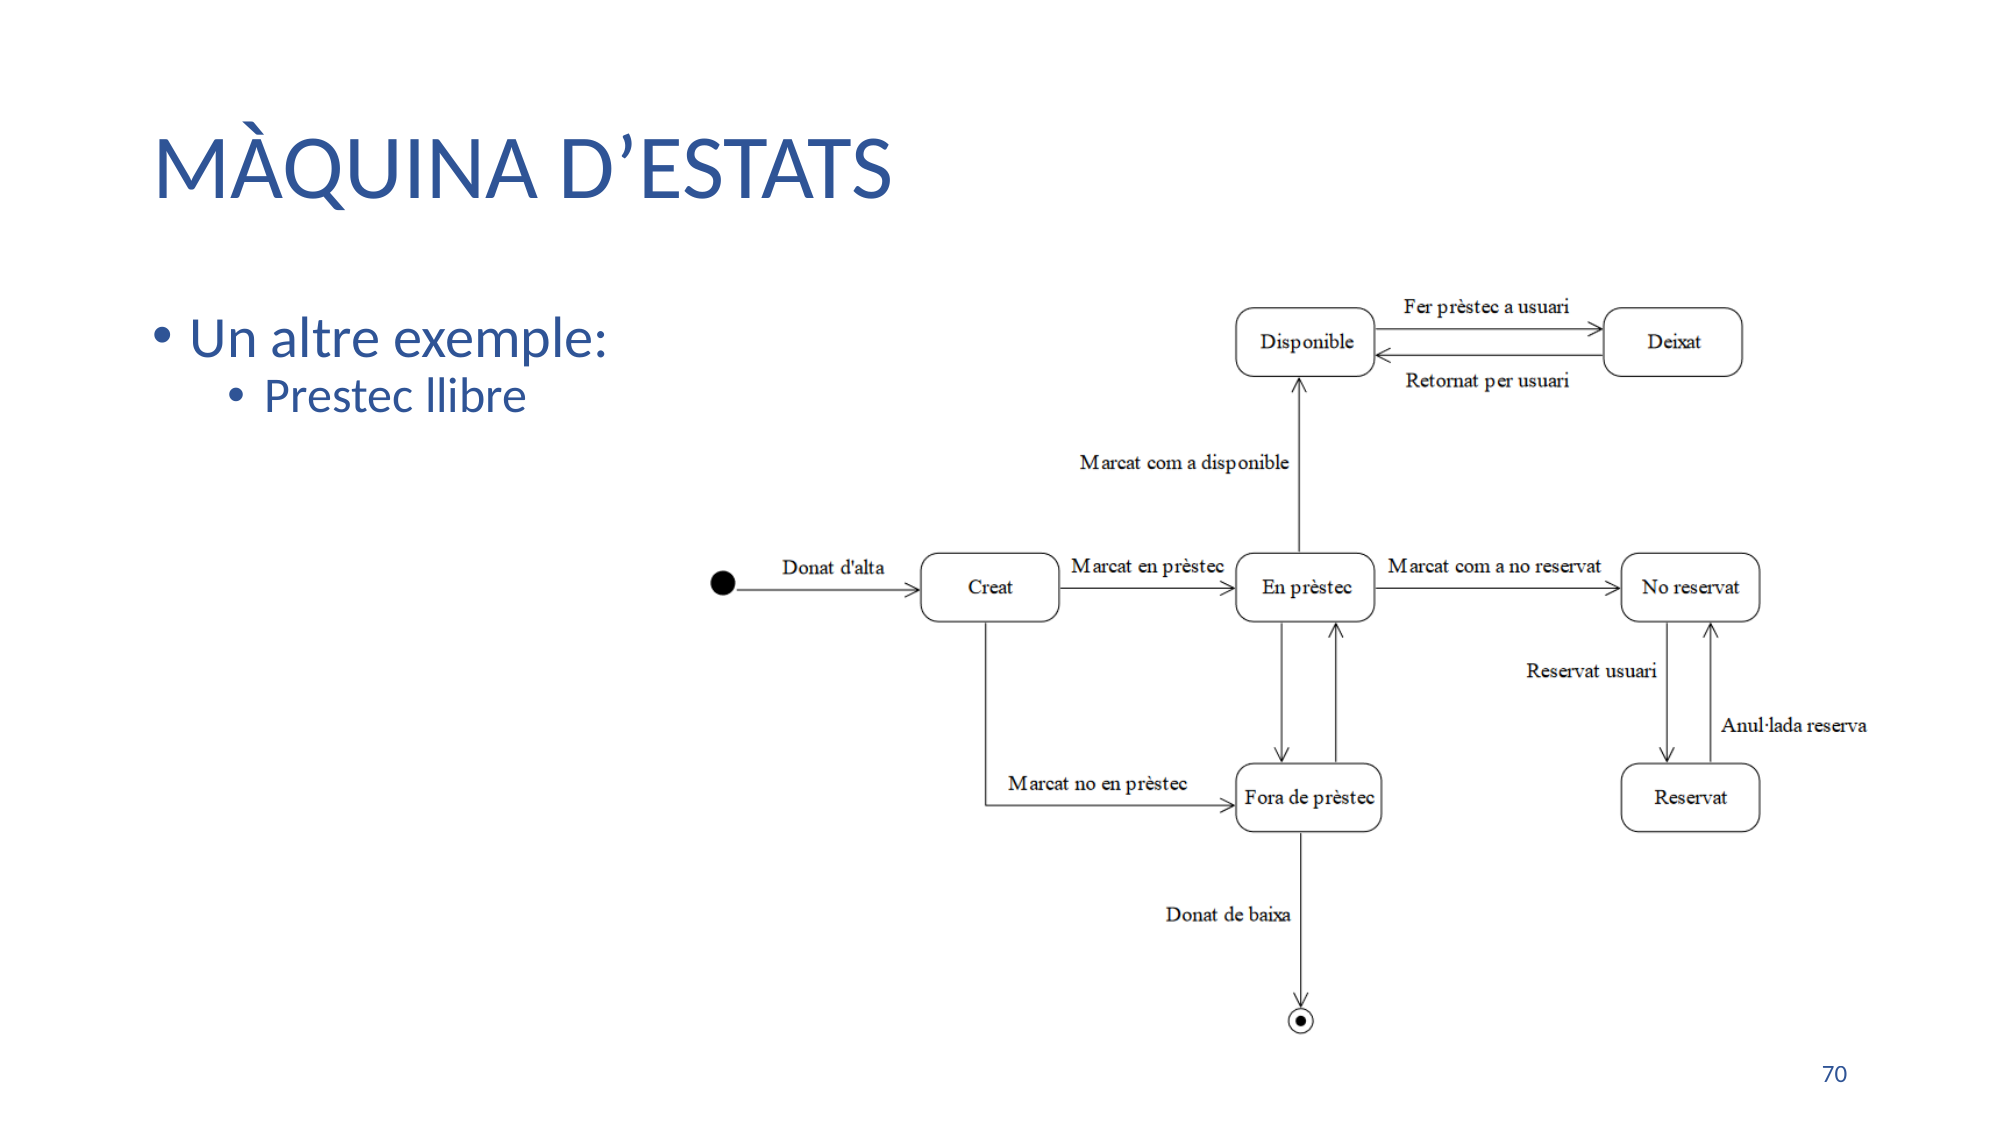

# MÀQUINA D’ESTATS
Un altre exemple:
Prestec llibre